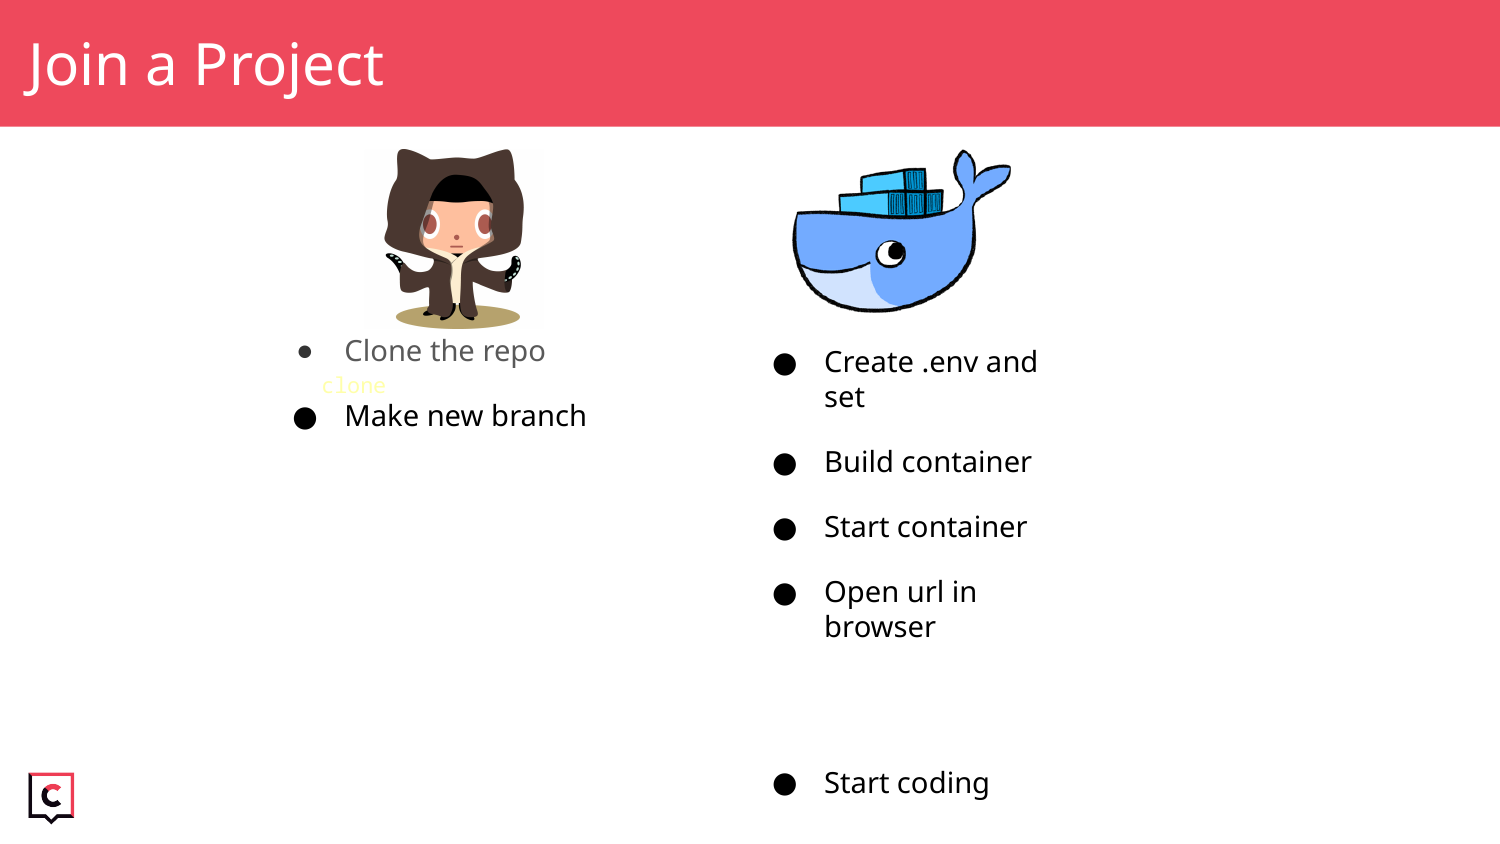

# Join a Project
Clone the repo
git clone <github-repo-url>
Make new branch
git checkout -b cool-new-feature
Create .env and set
cp env.sample .env
Build container
./bin/build.sh -d
Start container
./bin/start.sh -d
Open url in browser
api_1 | [2019-05-18 16:59:44 +0000] [26] [INFO] Listening at: http://0.0.0.0:8000 (26)
Start coding